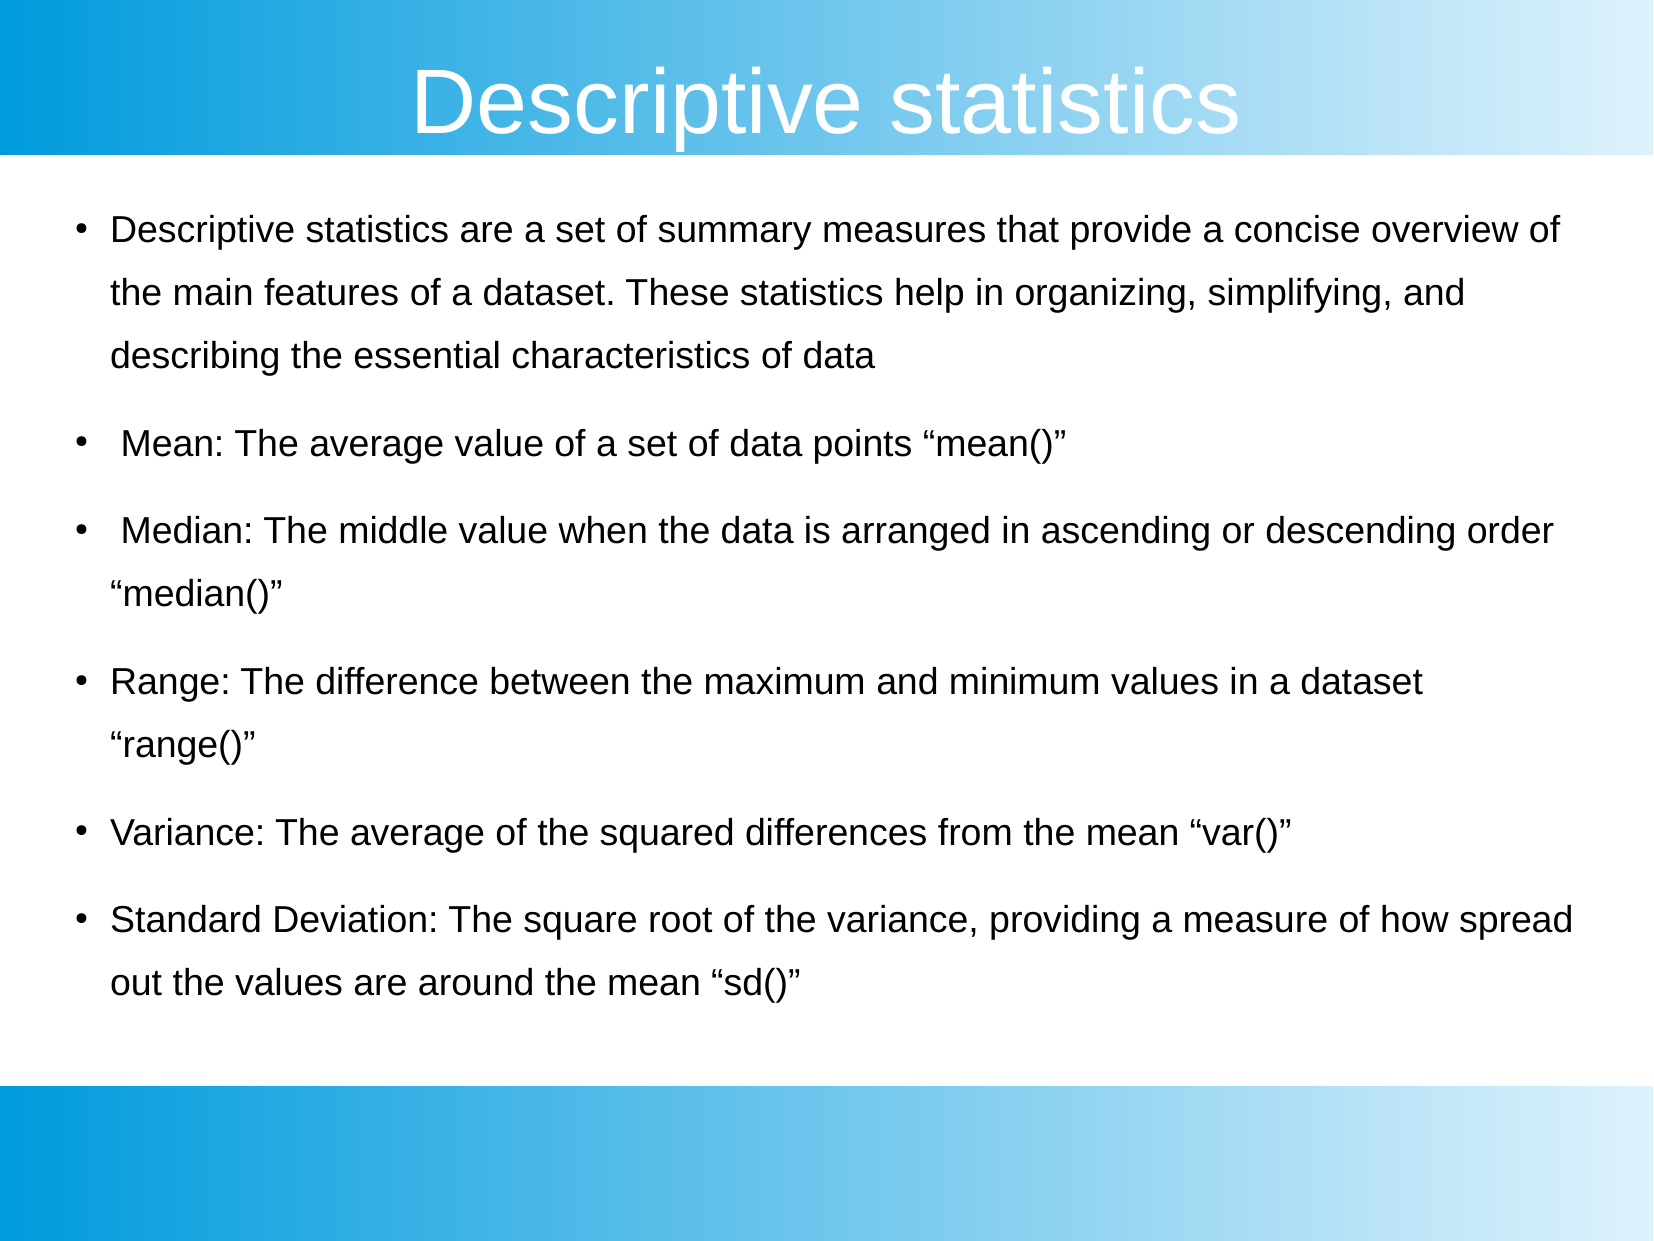

# Descriptive statistics
Descriptive statistics are a set of summary measures that provide a concise overview of the main features of a dataset. These statistics help in organizing, simplifying, and describing the essential characteristics of data
 Mean: The average value of a set of data points “mean()”
 Median: The middle value when the data is arranged in ascending or descending order “median()”
Range: The difference between the maximum and minimum values in a dataset “range()”
Variance: The average of the squared differences from the mean “var()”
Standard Deviation: The square root of the variance, providing a measure of how spread out the values are around the mean “sd()”